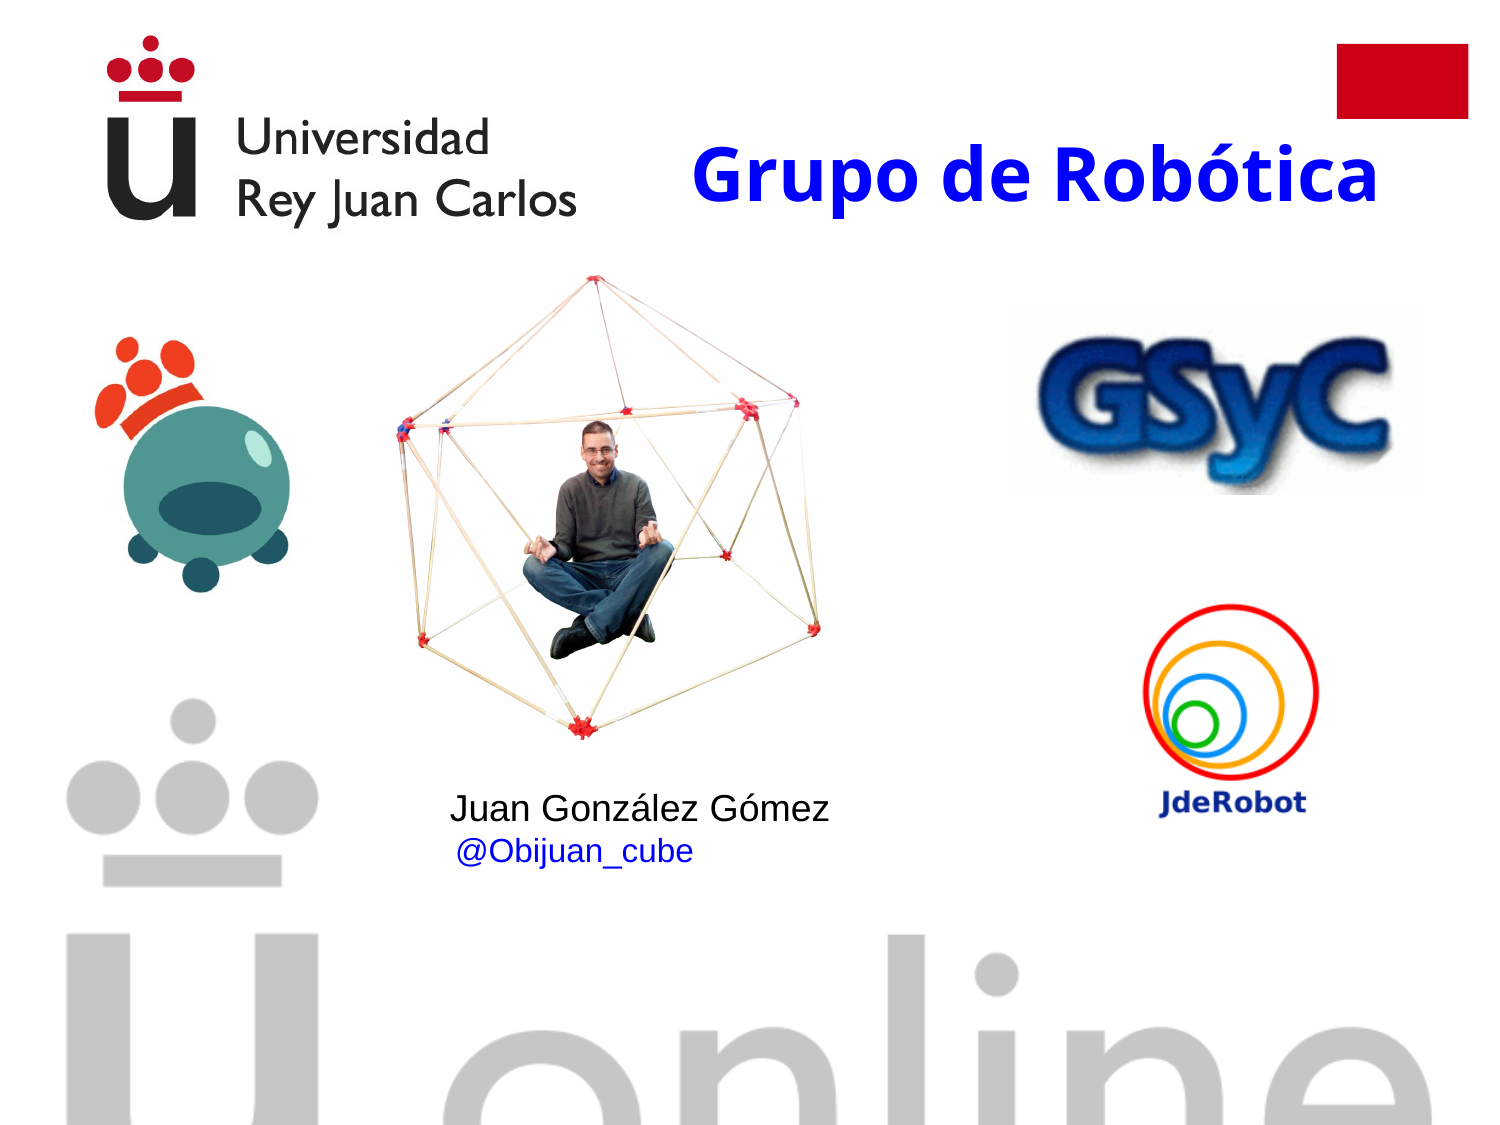

# Grupo de Robótica
Juan González Gómez
@Obijuan_cube